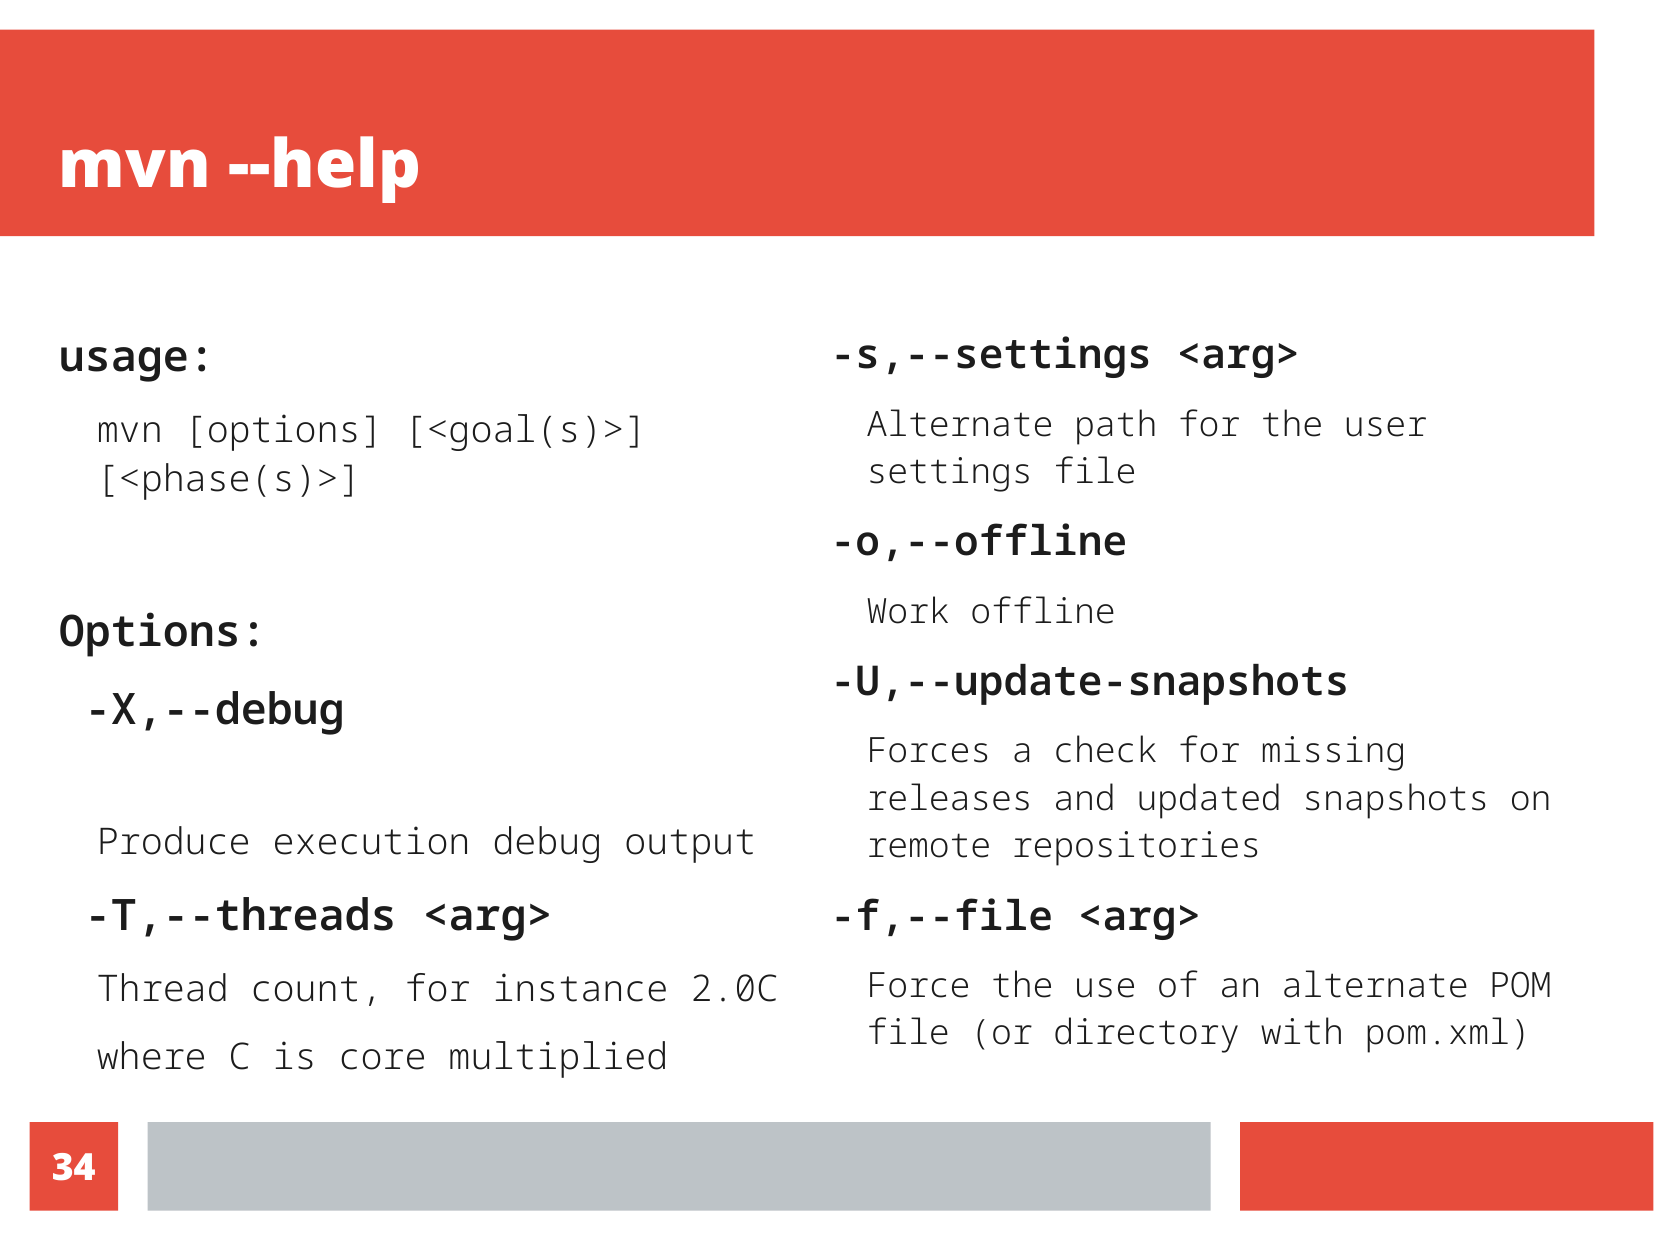

# mvn --help
usage:
mvn [options] [<goal(s)>] [<phase(s)>]
Options:
 -X,--debug
Produce execution debug output
 -T,--threads <arg>
Thread count, for instance 2.0C
where C is core multiplied
-s,--settings <arg>
Alternate path for the user settings file
-o,--offline
Work offline
-U,--update-snapshots
Forces a check for missing releases and updated snapshots on remote repositories
-f,--file <arg>
Force the use of an alternate POM file (or directory with pom.xml)
34